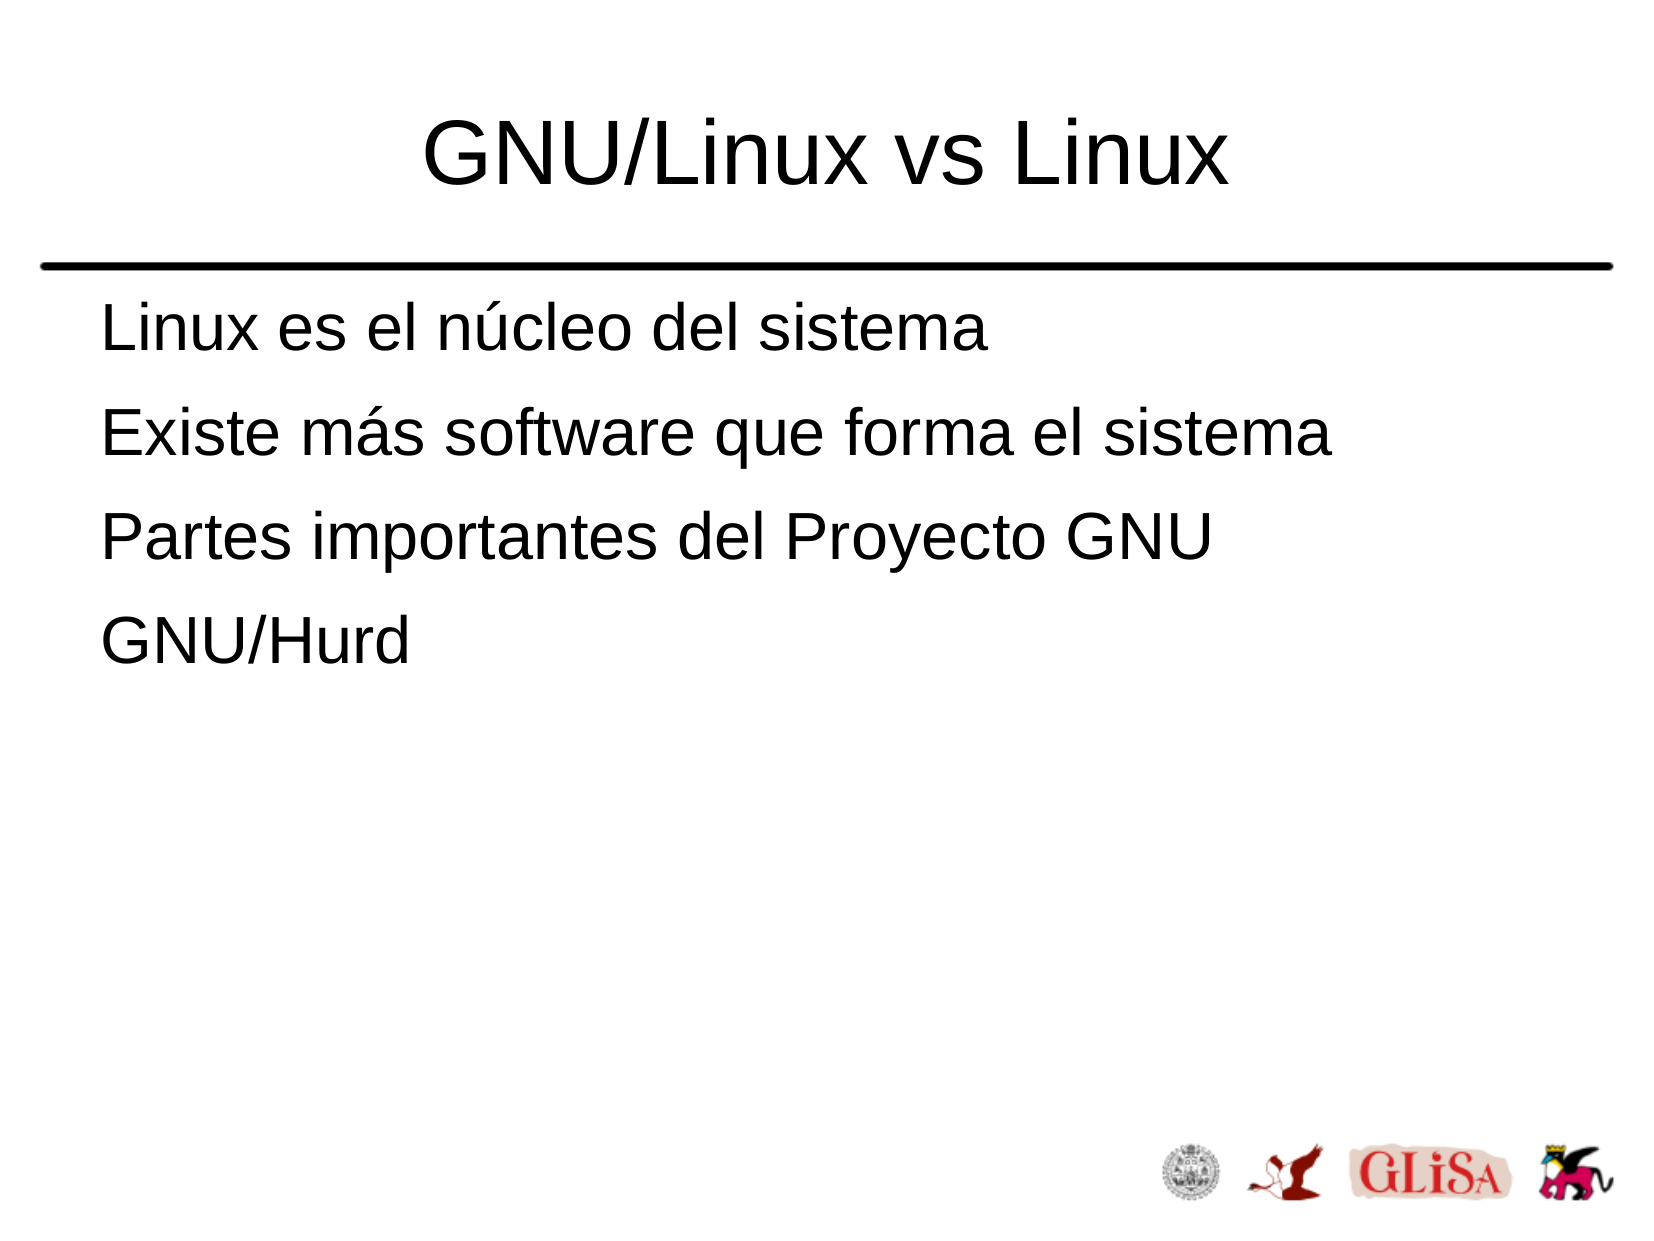

# GNU/Linux vs Linux
Linux es el núcleo del sistema
Existe más software que forma el sistema
Partes importantes del Proyecto GNU
GNU/Hurd